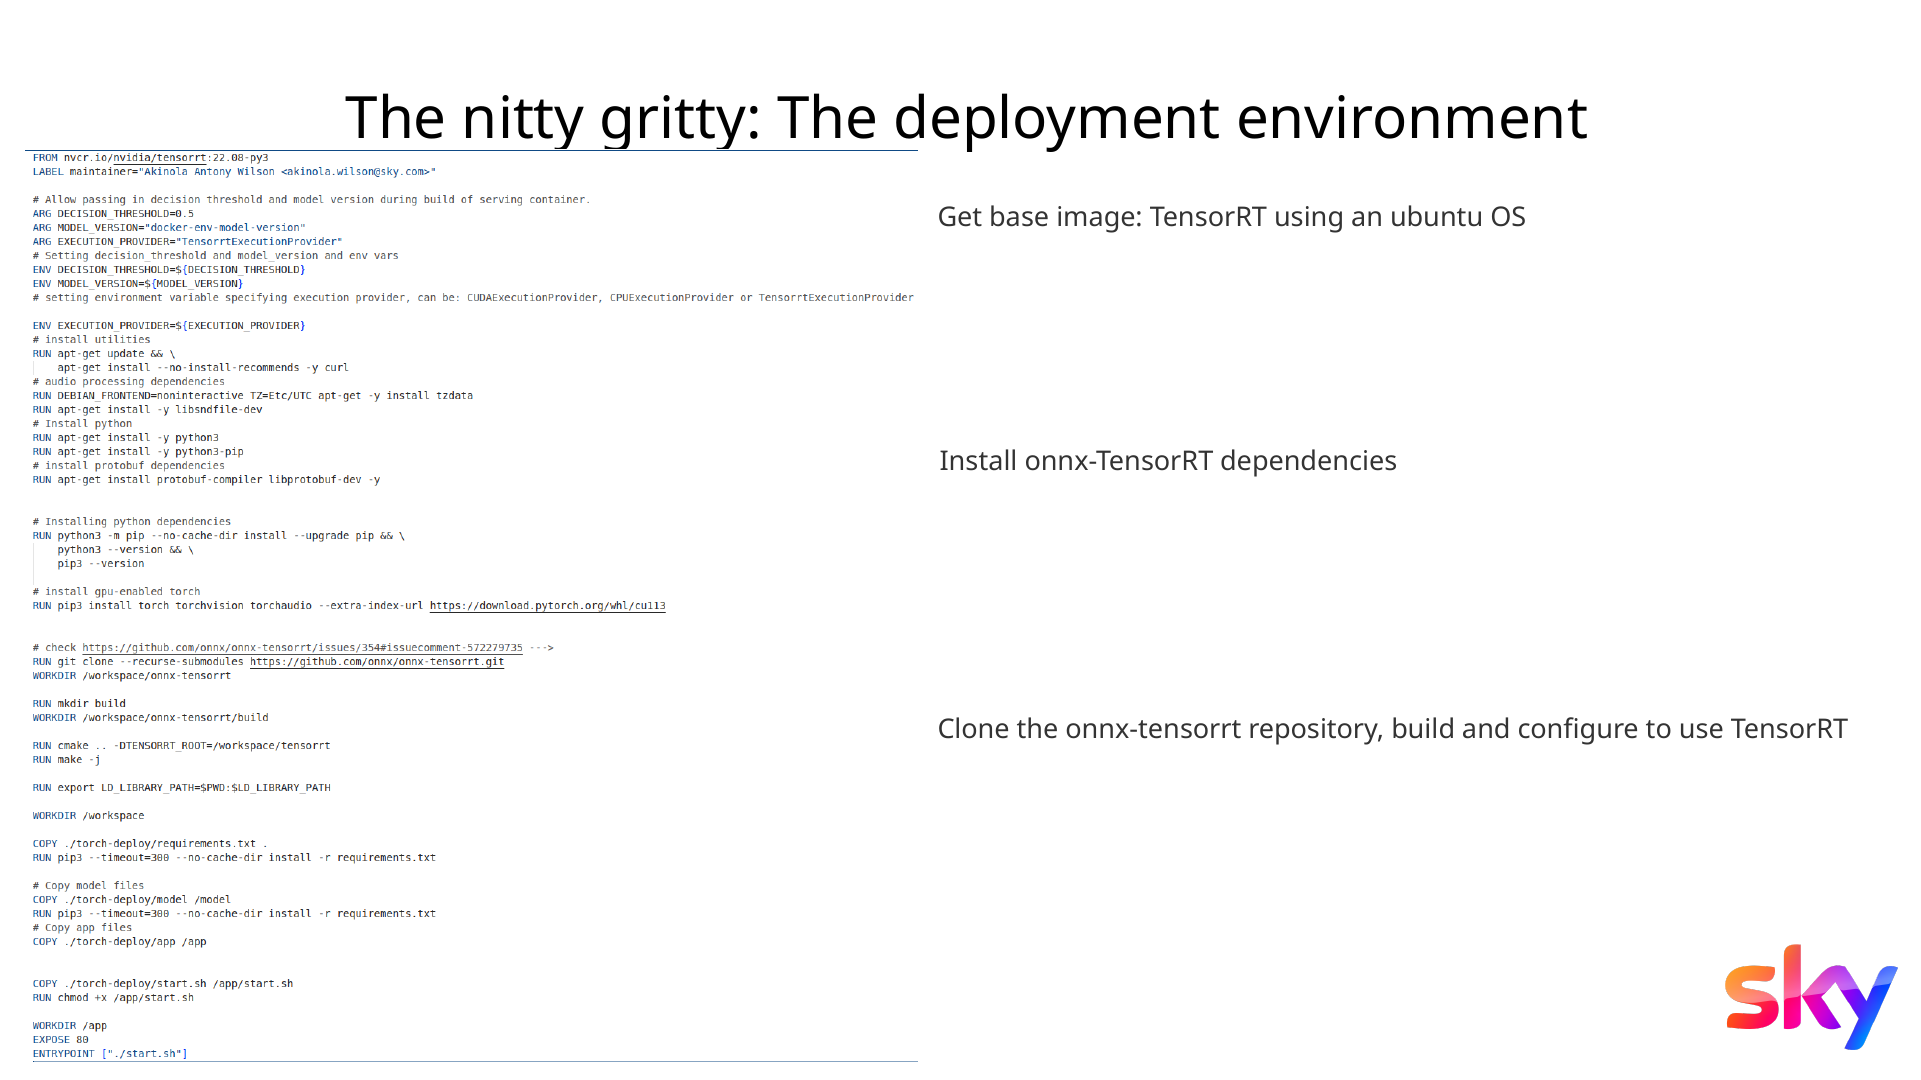

# The nitty gritty: The deployment environment
Get base image: TensorRT using an ubuntu OS
Install onnx-TensorRT dependencies
Clone the onnx-tensorrt repository, build and configure to use TensorRT